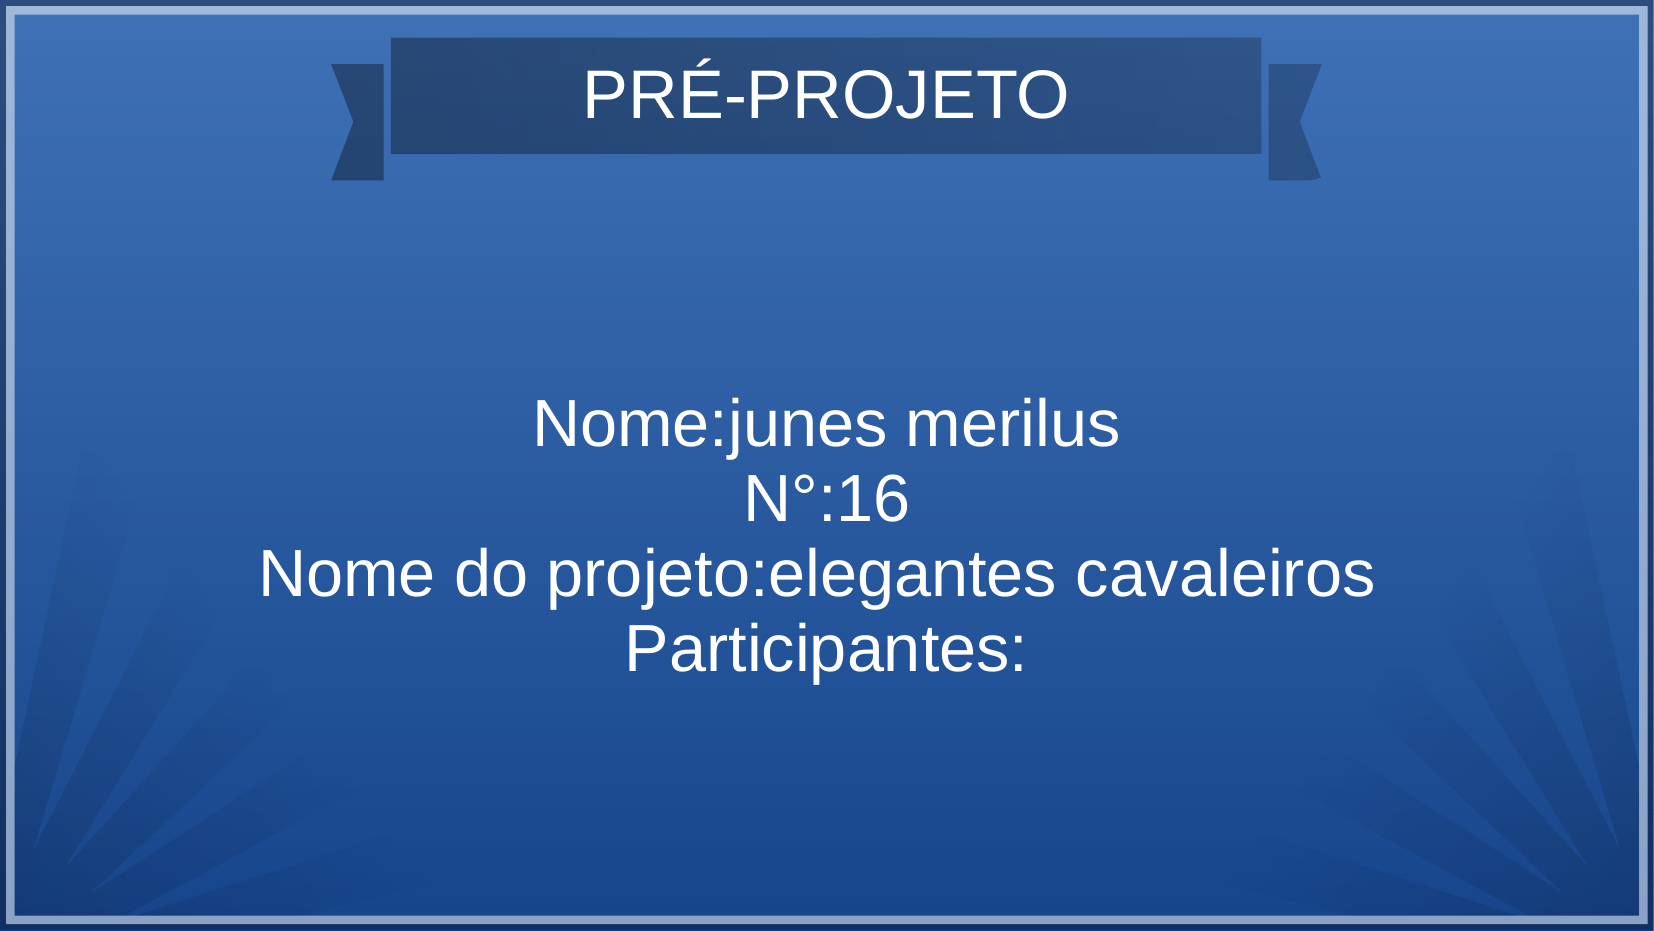

# PRÉ-PROJETO
Nome:junes merilus
N°:16
Nome do projeto:elegantes cavaleiros
Participantes: